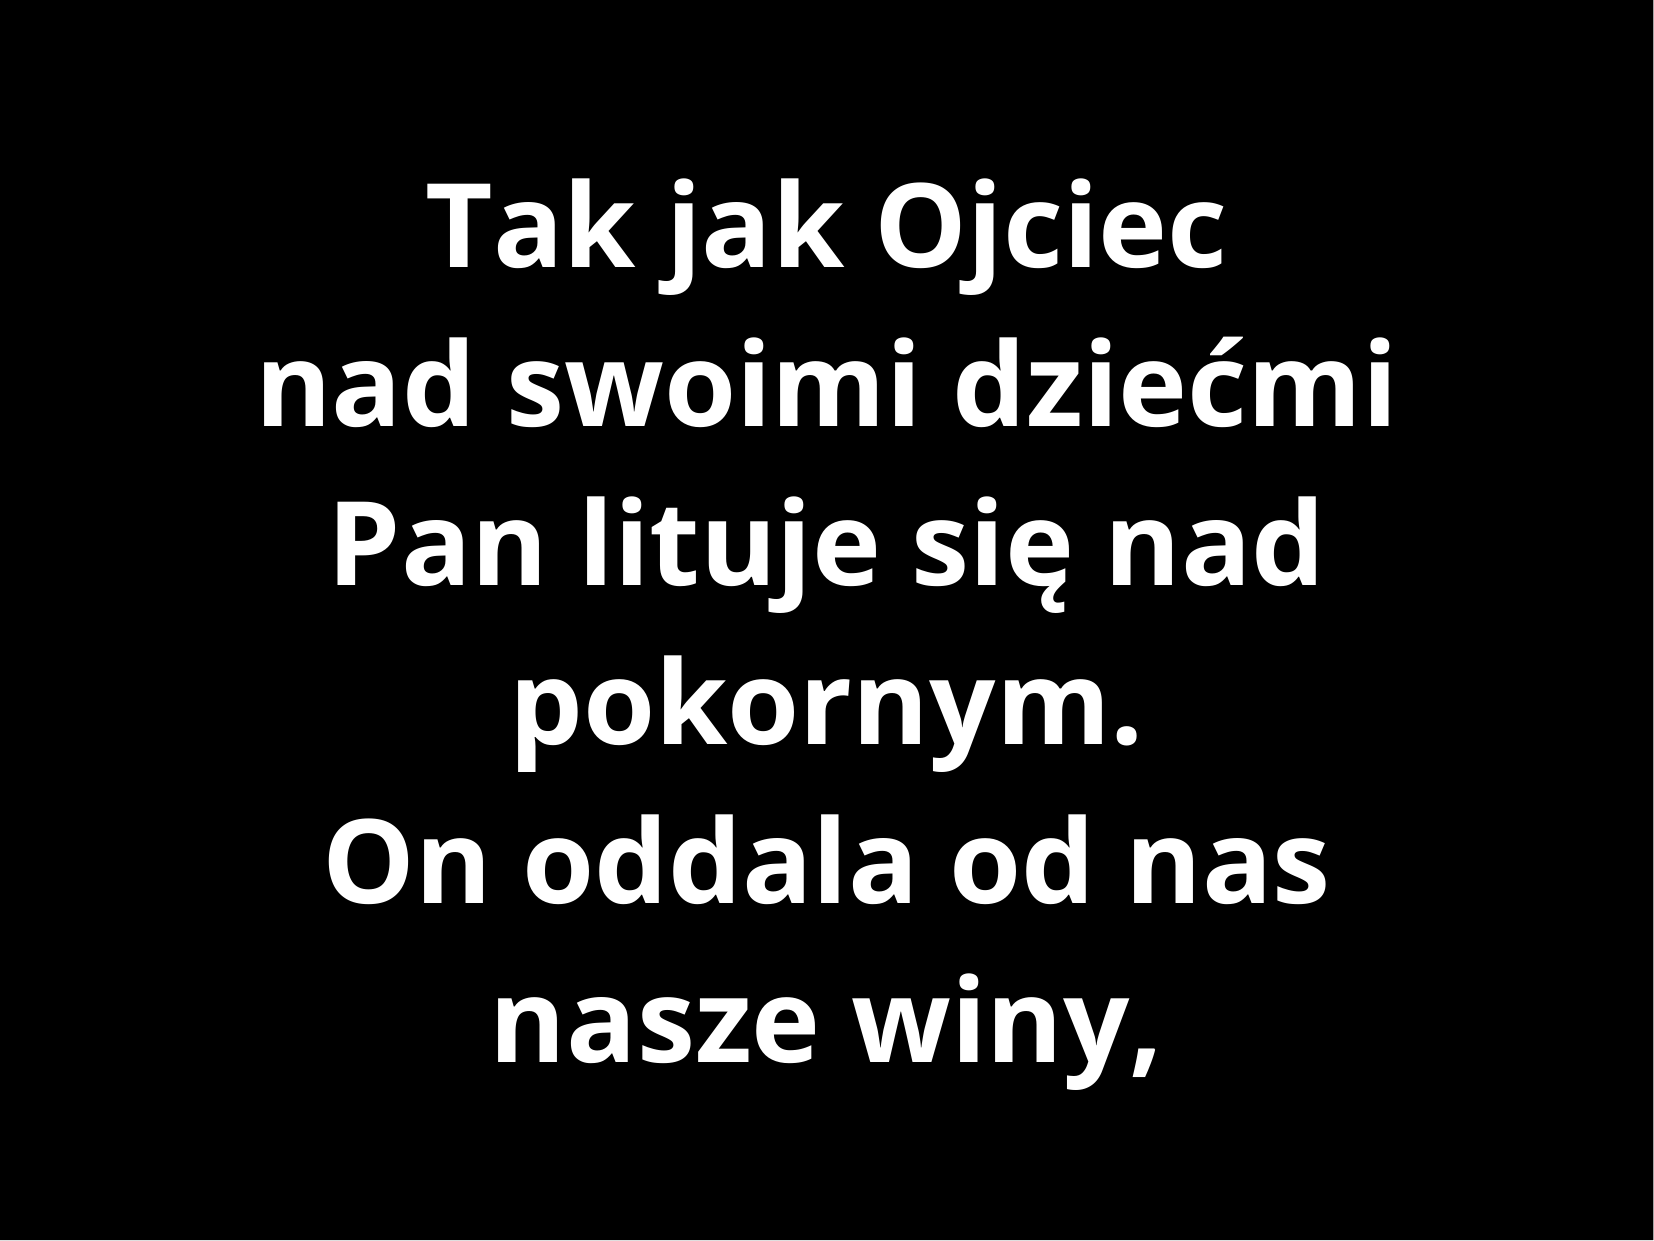

# Tak jak Ojciec nad swoimi dziećmi Pan lituje się nad pokornym. On oddala od nas nasze winy,